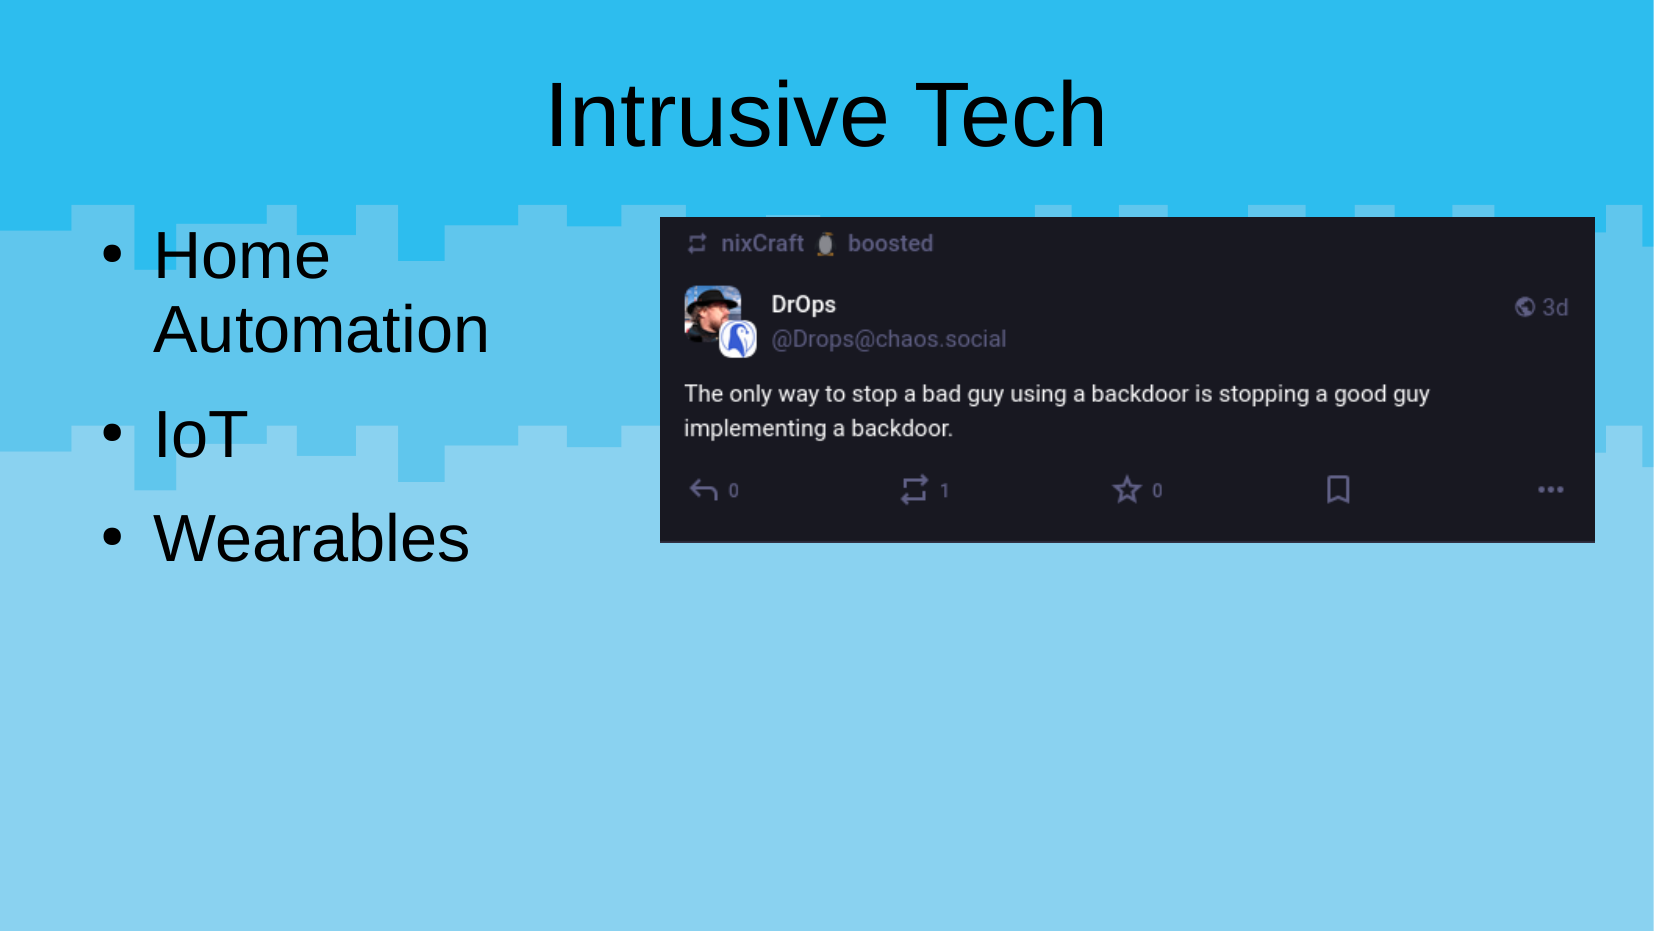

# Intrusive Tech
Home
Automation
IoT
Wearables